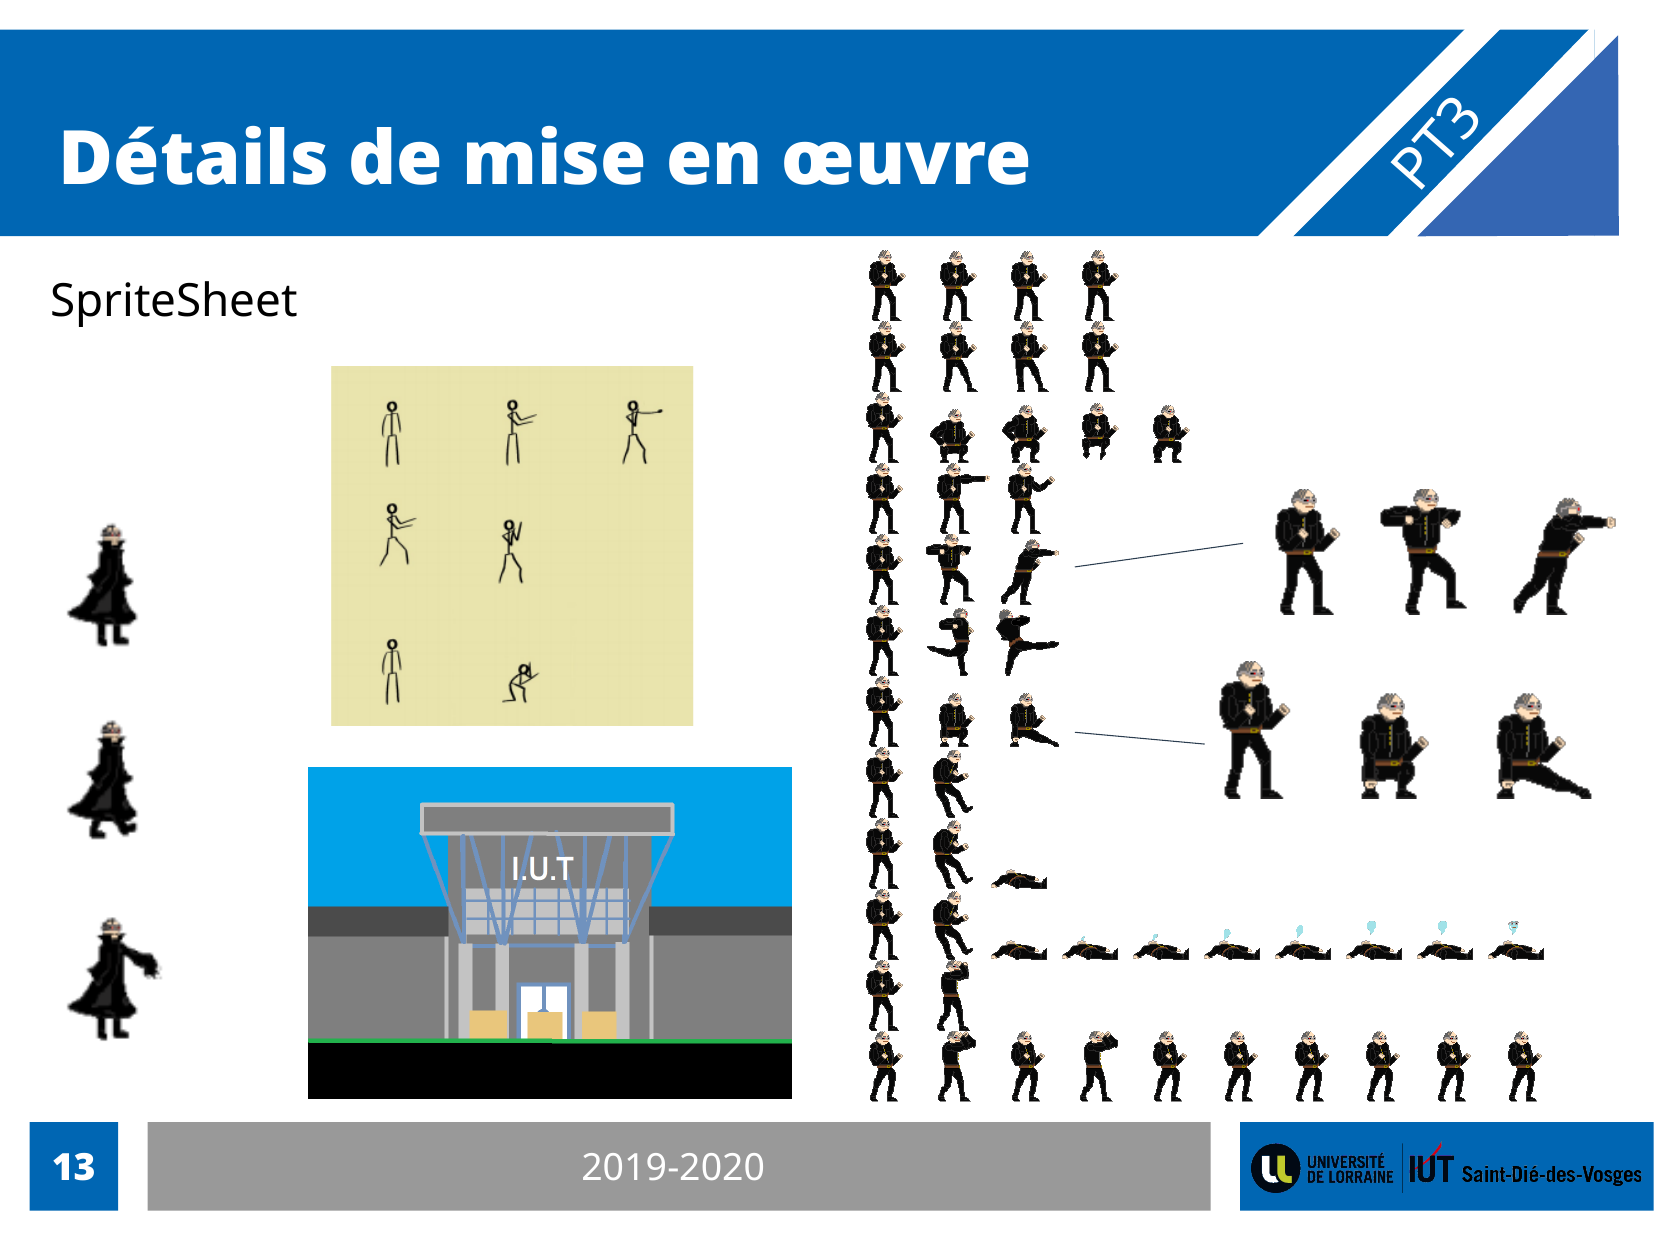

# Détails de mise en œuvre
SpriteSheet
13